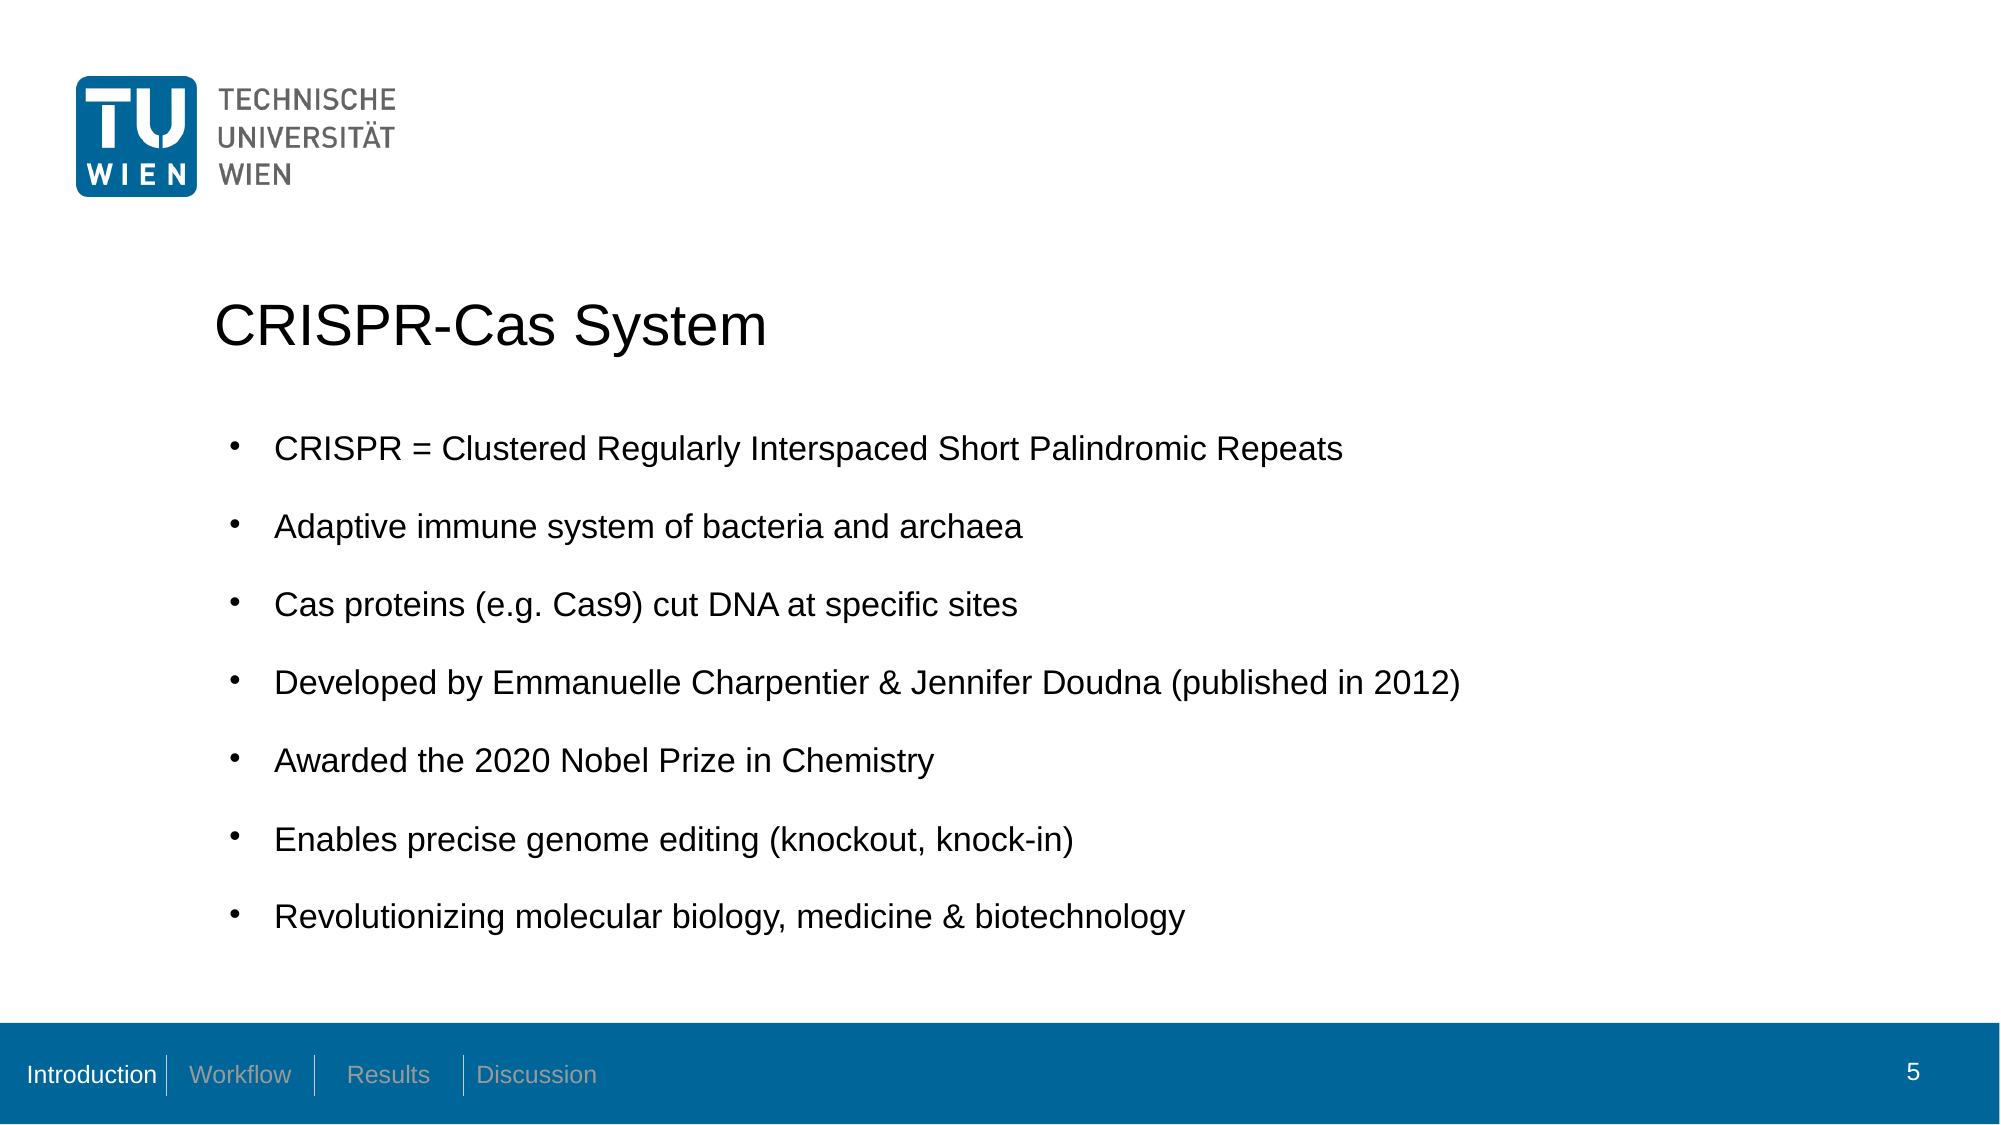

# CRISPR-Cas System
CRISPR = Clustered Regularly Interspaced Short Palindromic Repeats
Adaptive immune system of bacteria and archaea
Cas proteins (e.g. Cas9) cut DNA at specific sites
Developed by Emmanuelle Charpentier & Jennifer Doudna (published in 2012)
Awarded the 2020 Nobel Prize in Chemistry
Enables precise genome editing (knockout, knock-in)
Revolutionizing molecular biology, medicine & biotechnology
5
| Introduction | Workflow | Results | Discussion |
| --- | --- | --- | --- |